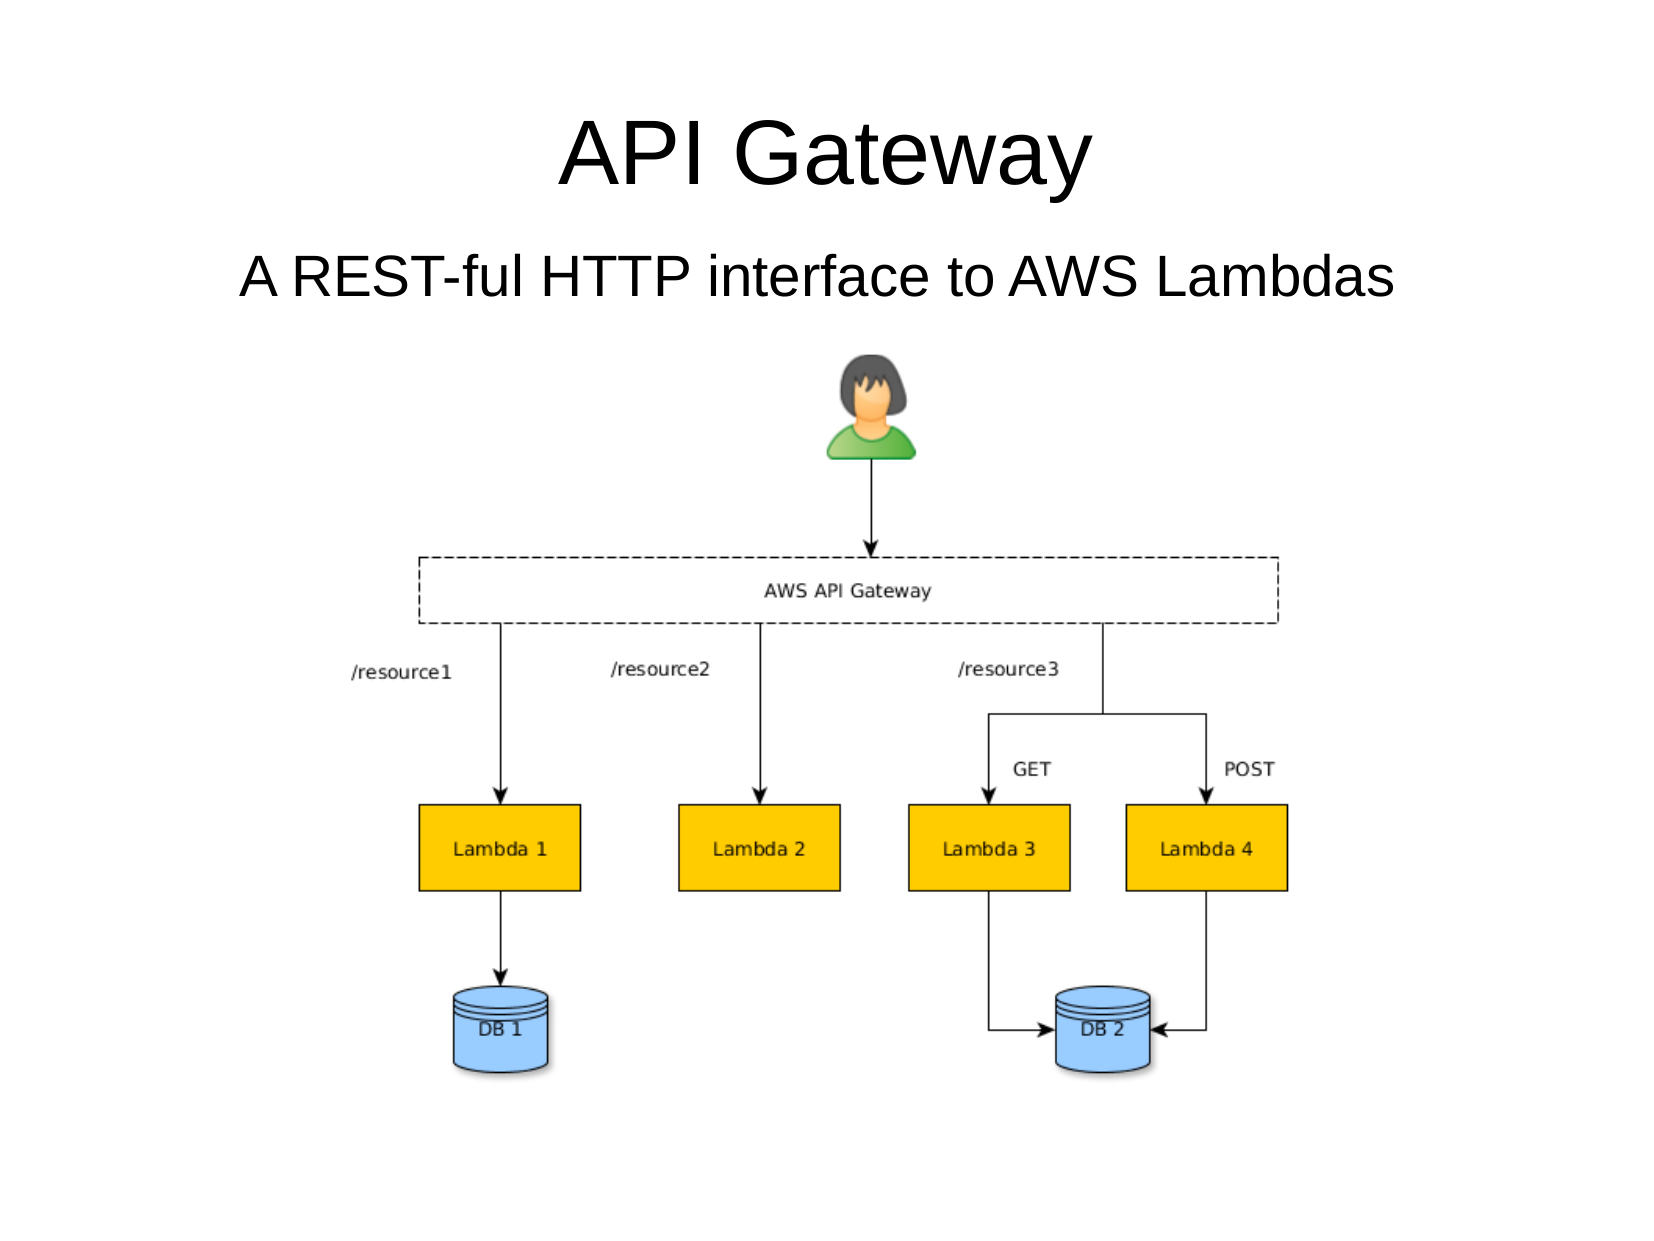

# API Gateway
A REST-ful HTTP interface to AWS Lambdas